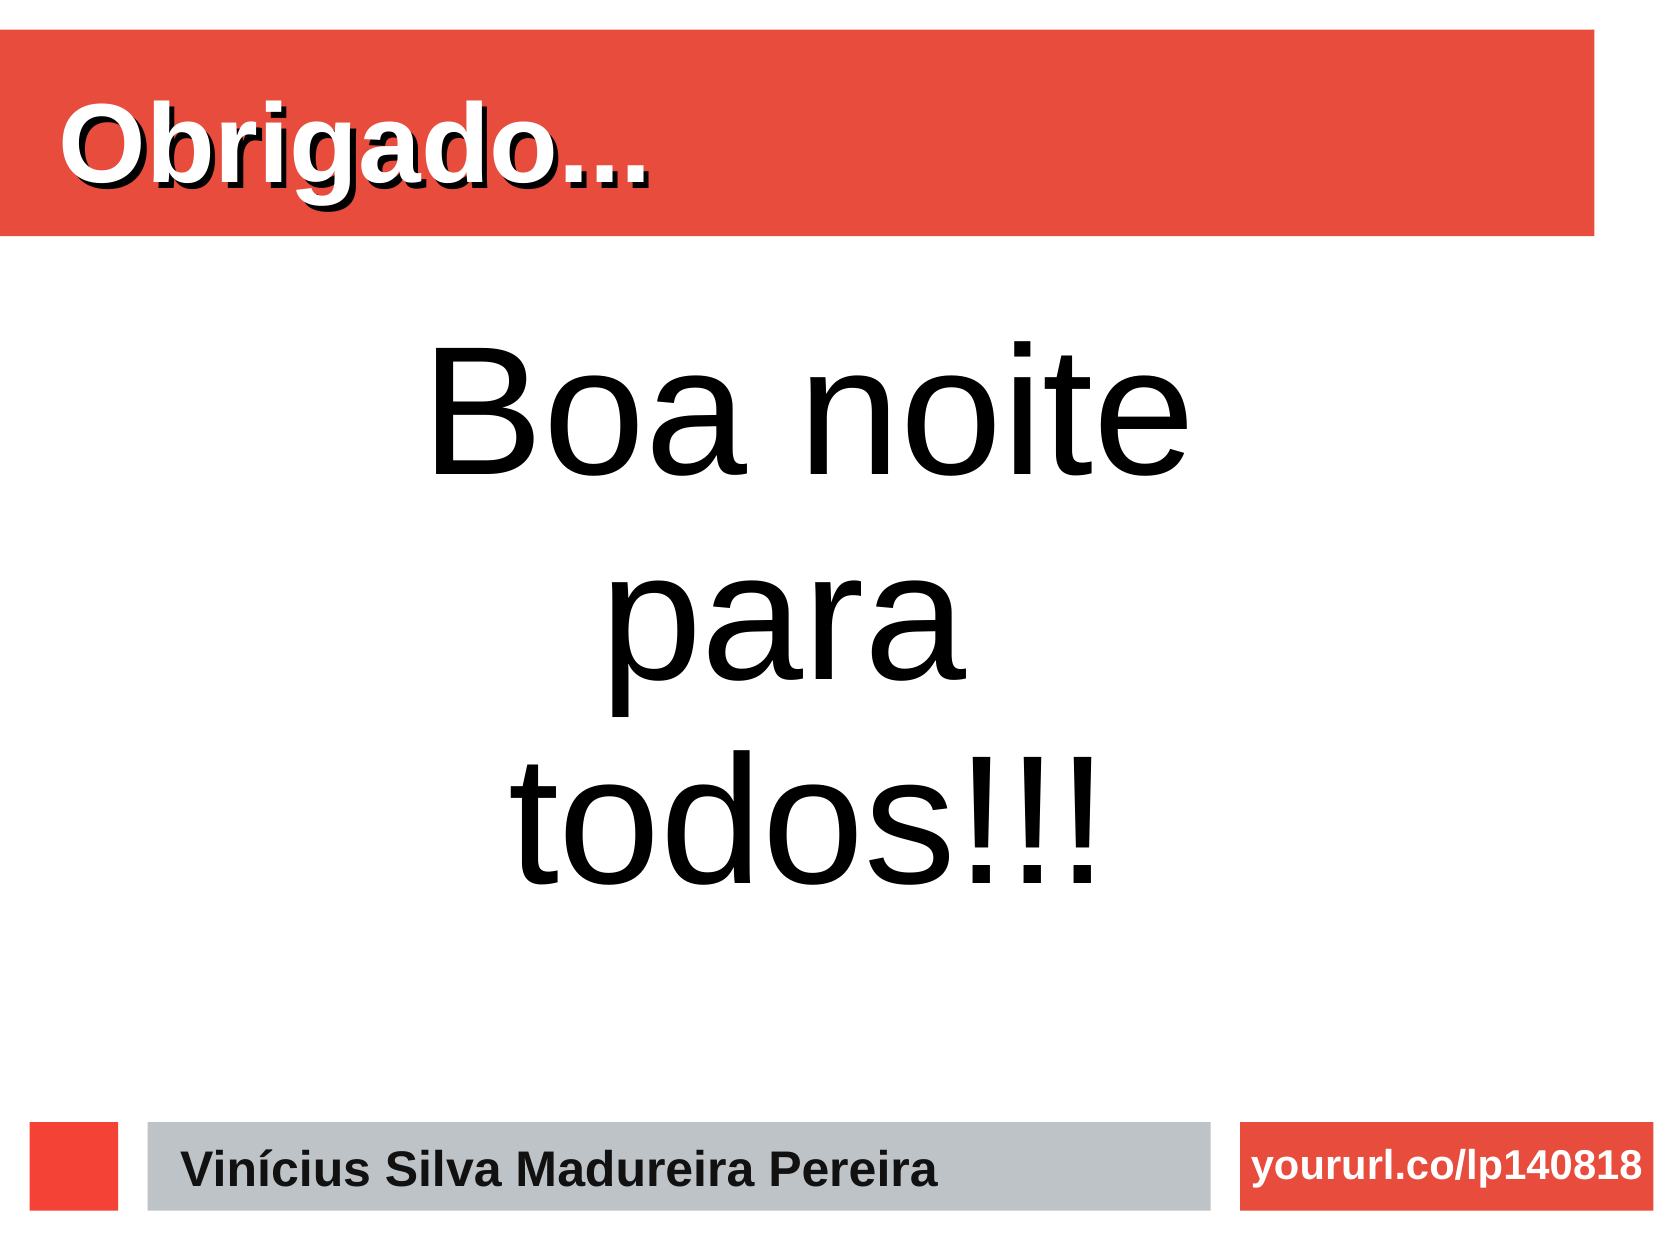

# Obrigado...
Boa noite
para
todos!!!
Vinícius Silva Madureira Pereira
yoururl.co/lp140818